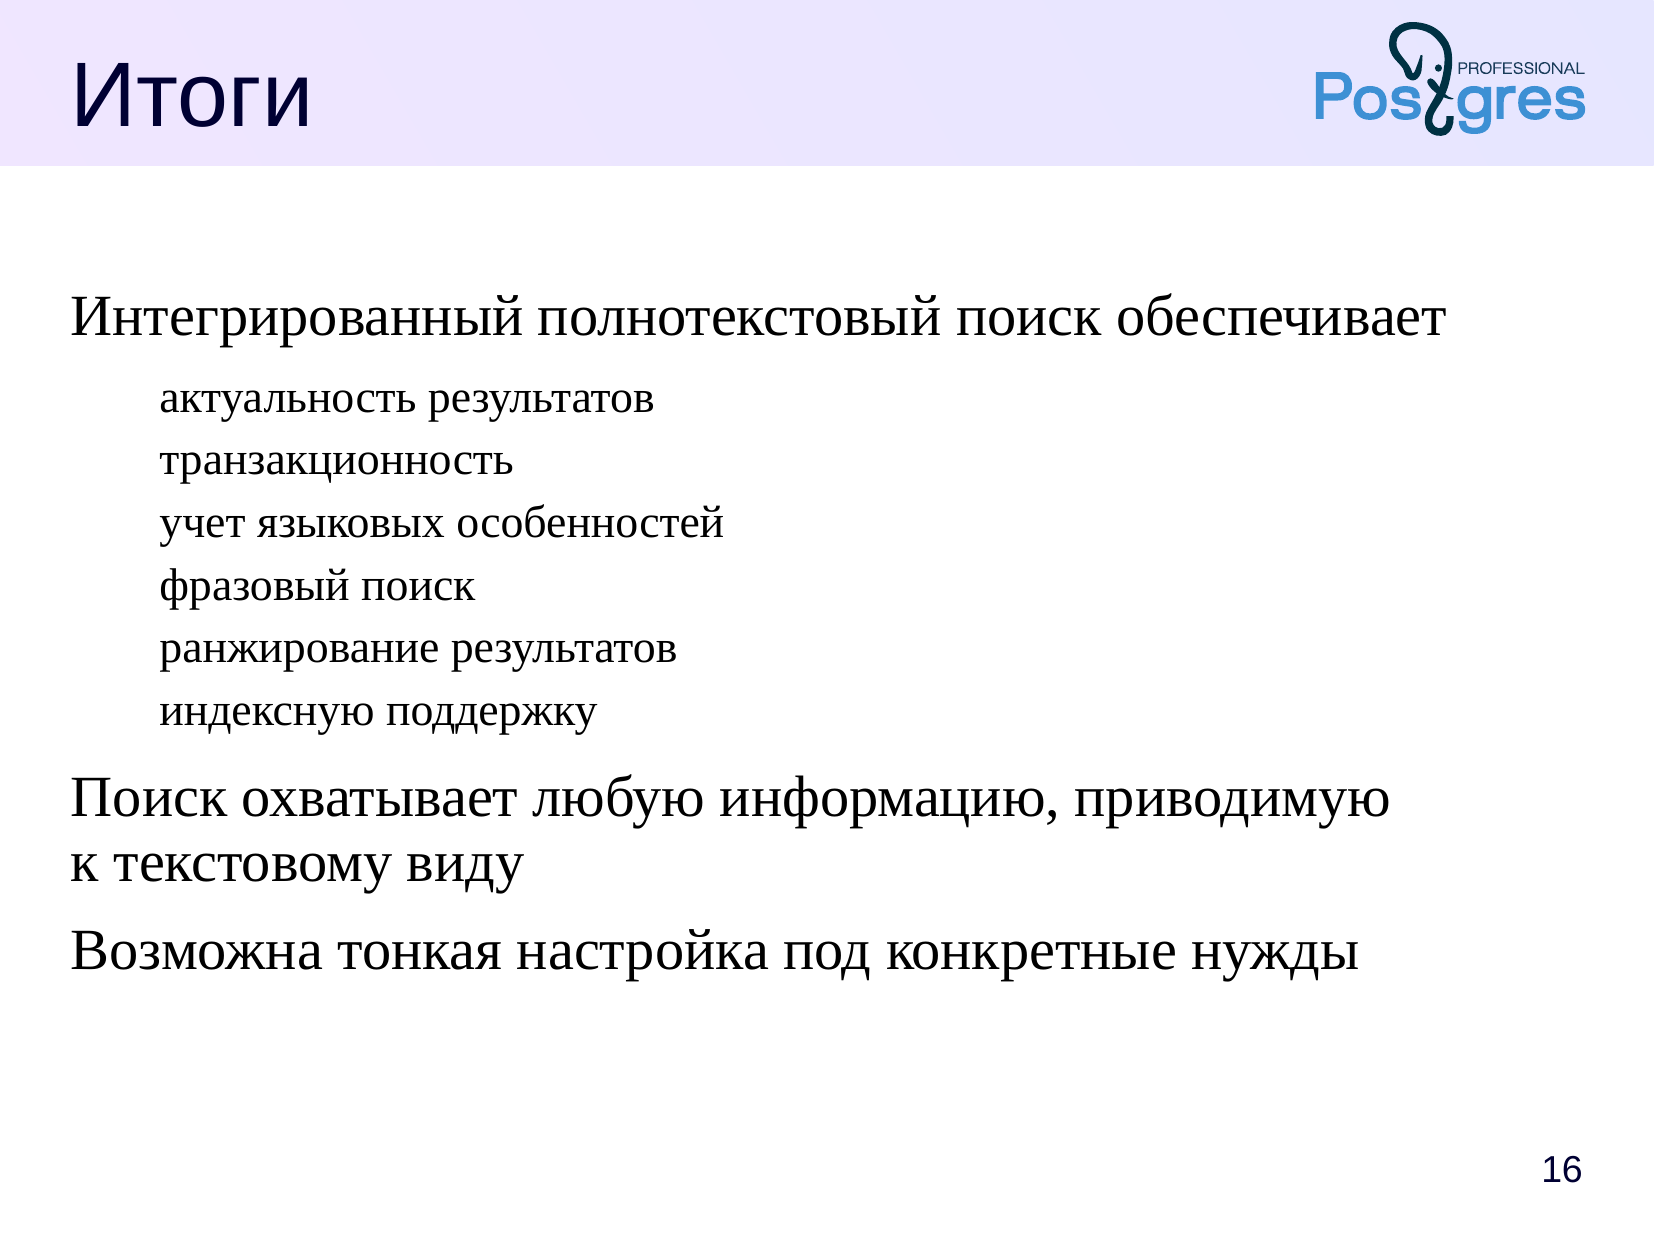

# Итоги
Интегрированный полнотекстовый поиск обеспечивает
актуальность результатов
транзакционность
учет языковых особенностей
фразовый поиск
ранжирование результатов
индексную поддержку
Поиск охватывает любую информацию, приводимую
к текстовому виду
Возможна тонкая настройка под конкретные нужды